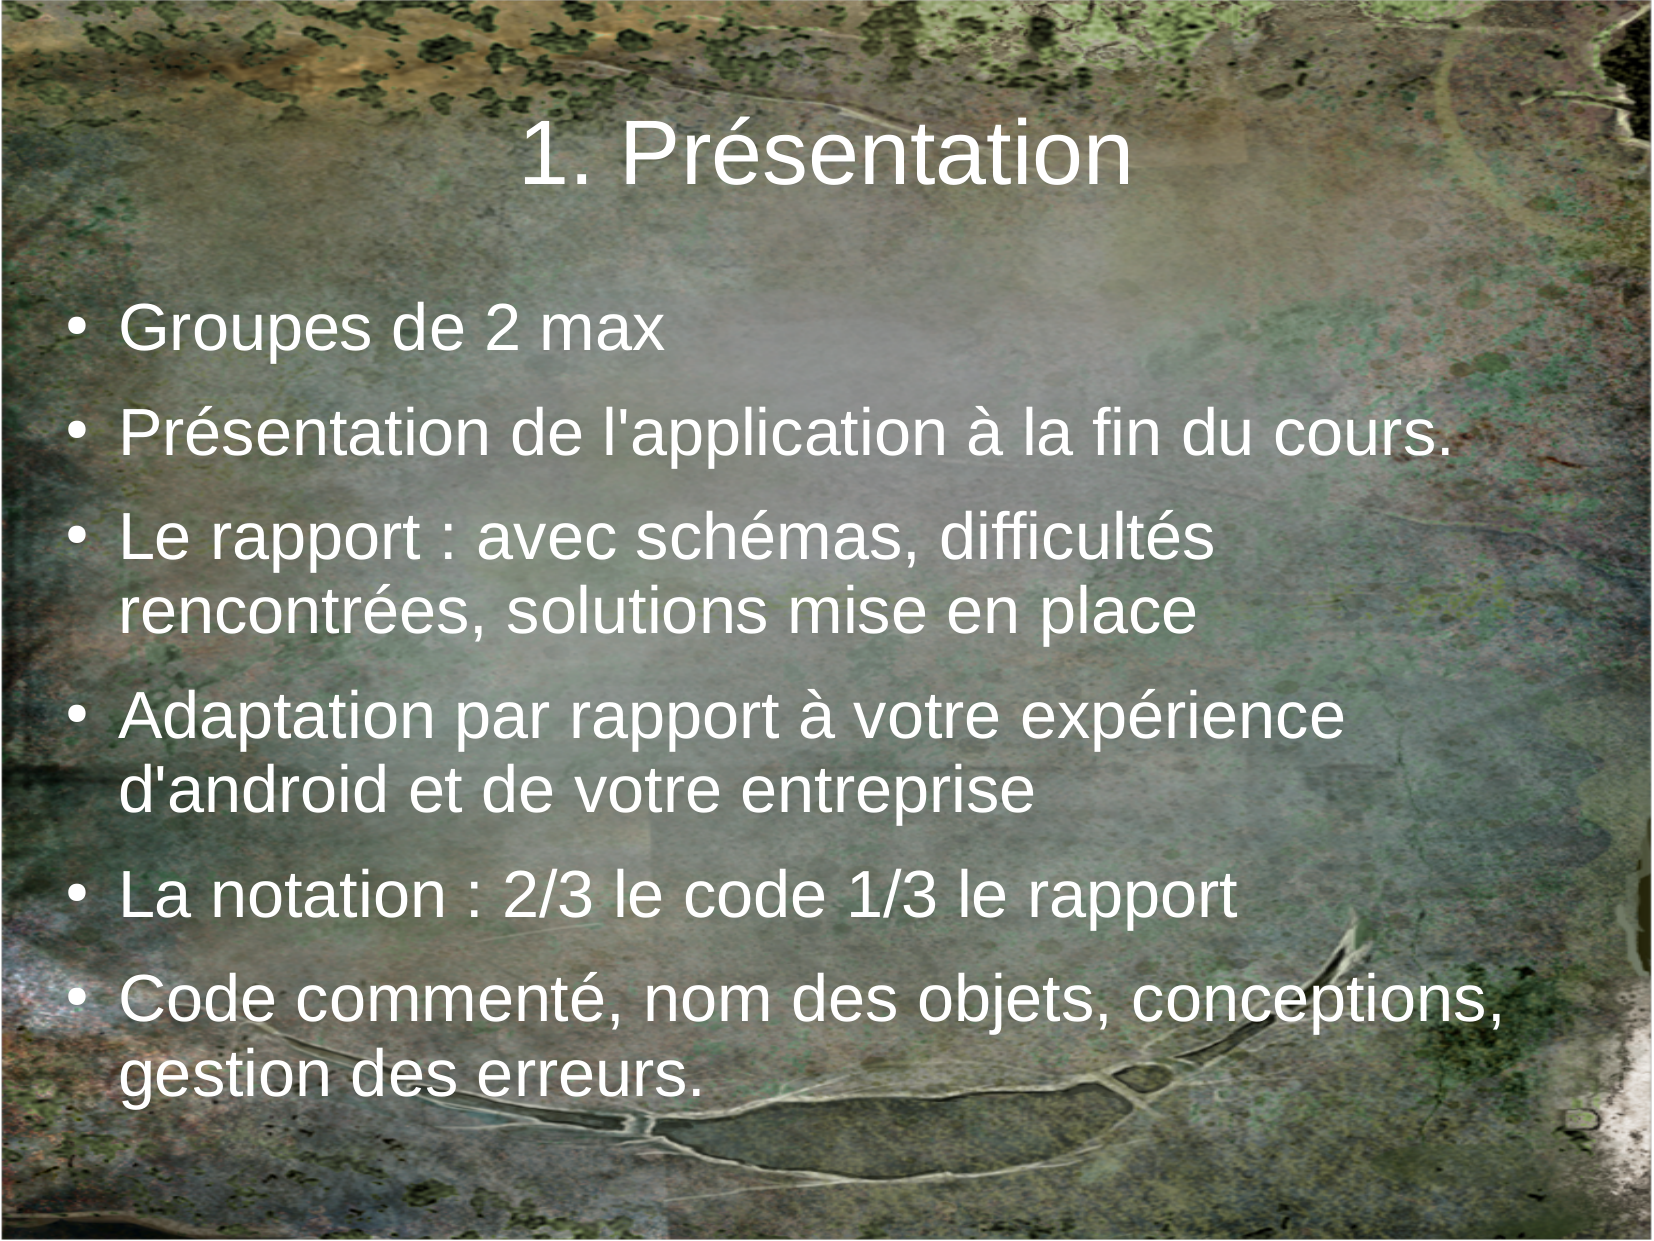

# 1. Présentation
Groupes de 2 max
Présentation de l'application à la fin du cours.
Le rapport : avec schémas, difficultés rencontrées, solutions mise en place
Adaptation par rapport à votre expérience d'android et de votre entreprise
La notation : 2/3 le code 1/3 le rapport
Code commenté, nom des objets, conceptions, gestion des erreurs.